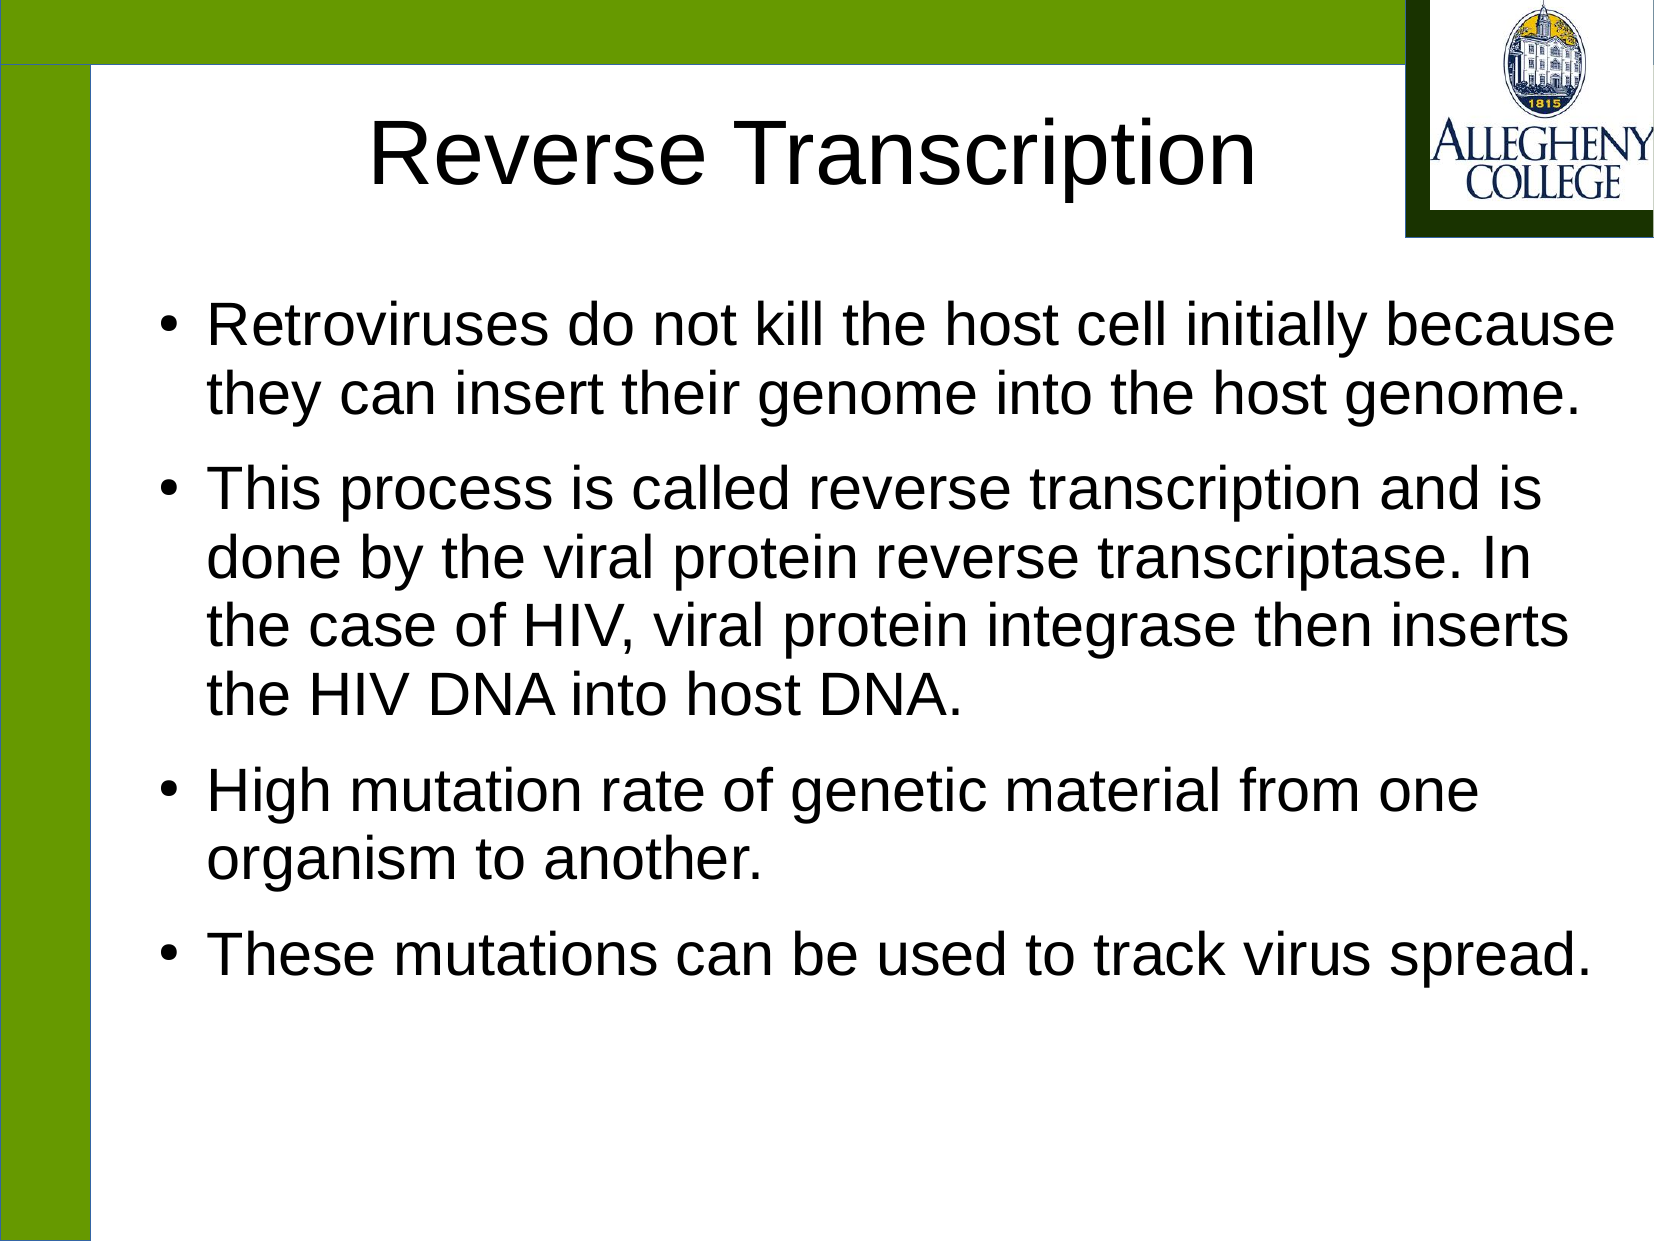

# Reverse Transcription
Retroviruses do not kill the host cell initially because they can insert their genome into the host genome.
This process is called reverse transcription and is done by the viral protein reverse transcriptase. In the case of HIV, viral protein integrase then inserts the HIV DNA into host DNA.
High mutation rate of genetic material from one organism to another.
These mutations can be used to track virus spread.